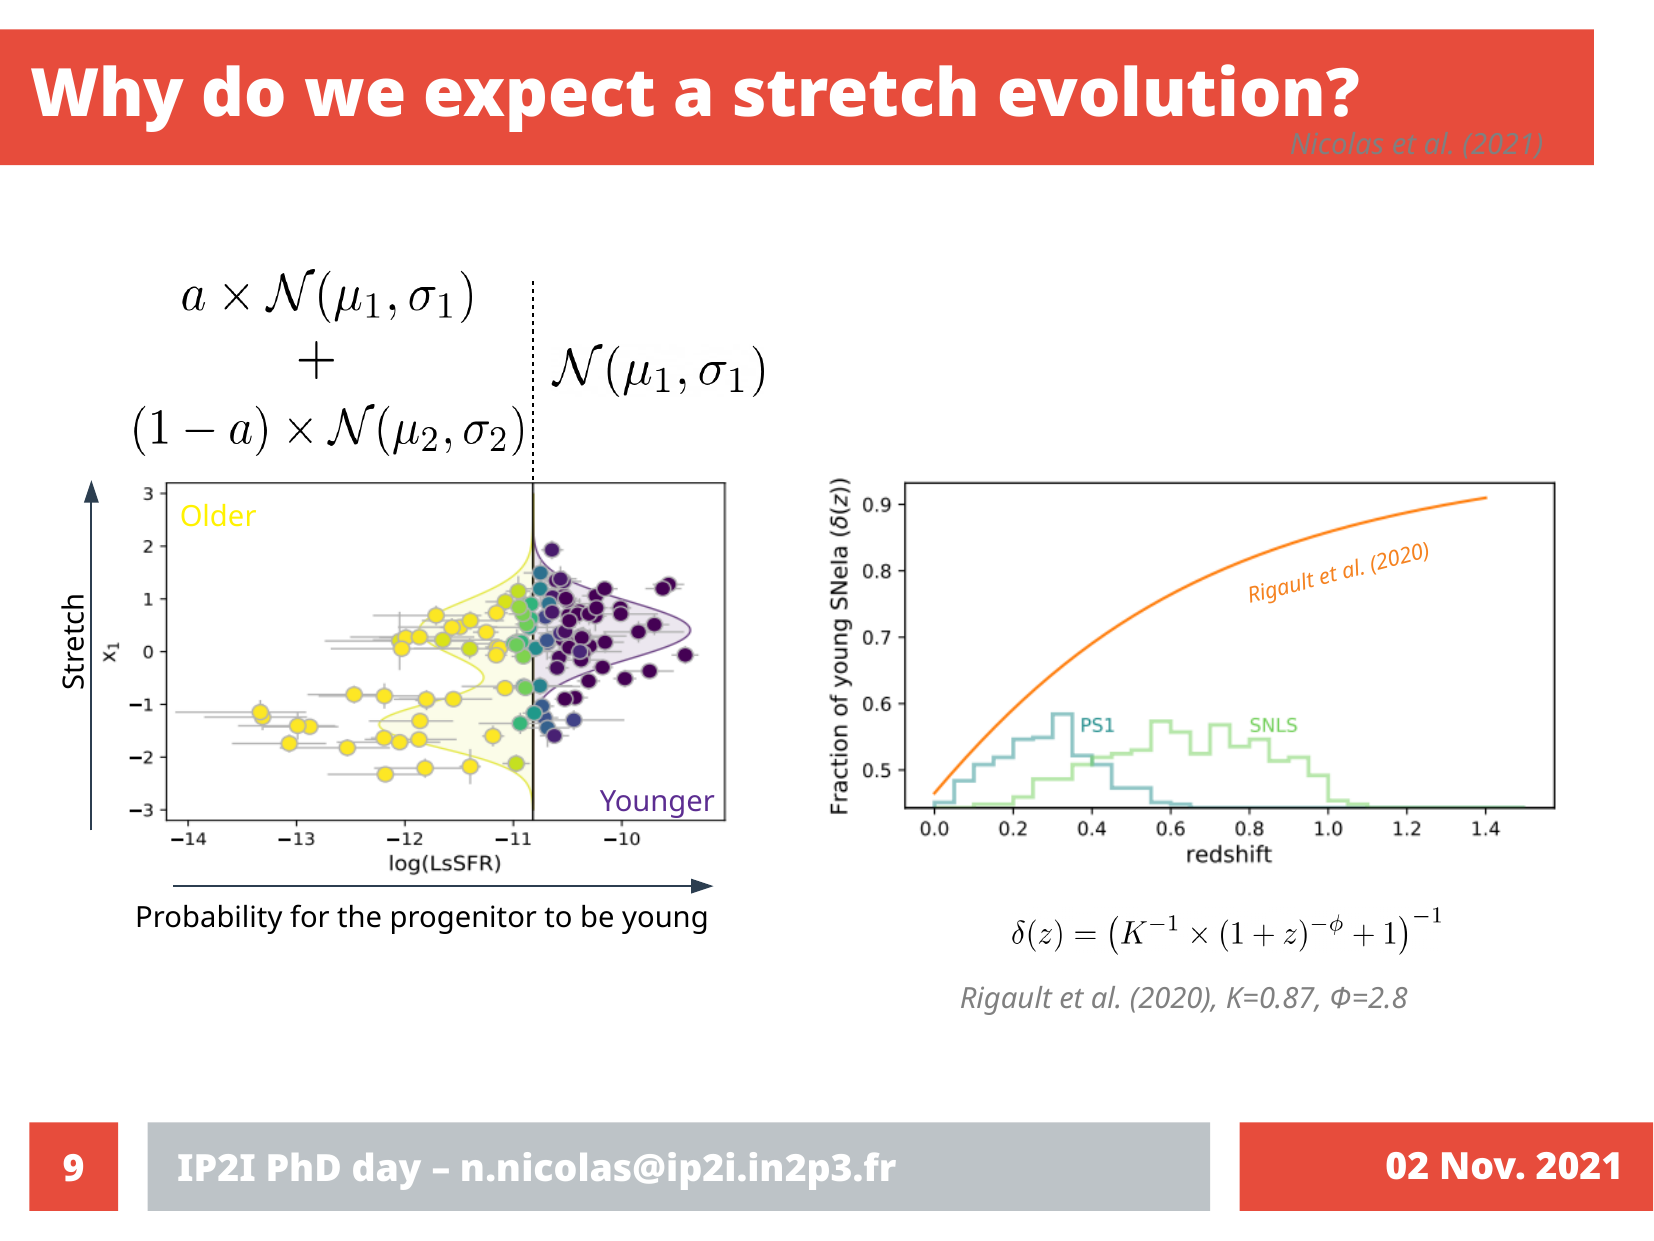

# Why do we expect a stretch evolution?
Nicolas et al. (2021)
Older
Rigault et al. (2020)
Stretch
Younger
Probability for the progenitor to be young
Rigault et al. (2020), K=0.87, Φ=2.8
9
IP2I PhD day – n.nicolas@ip2i.in2p3.fr
02 Nov. 2021